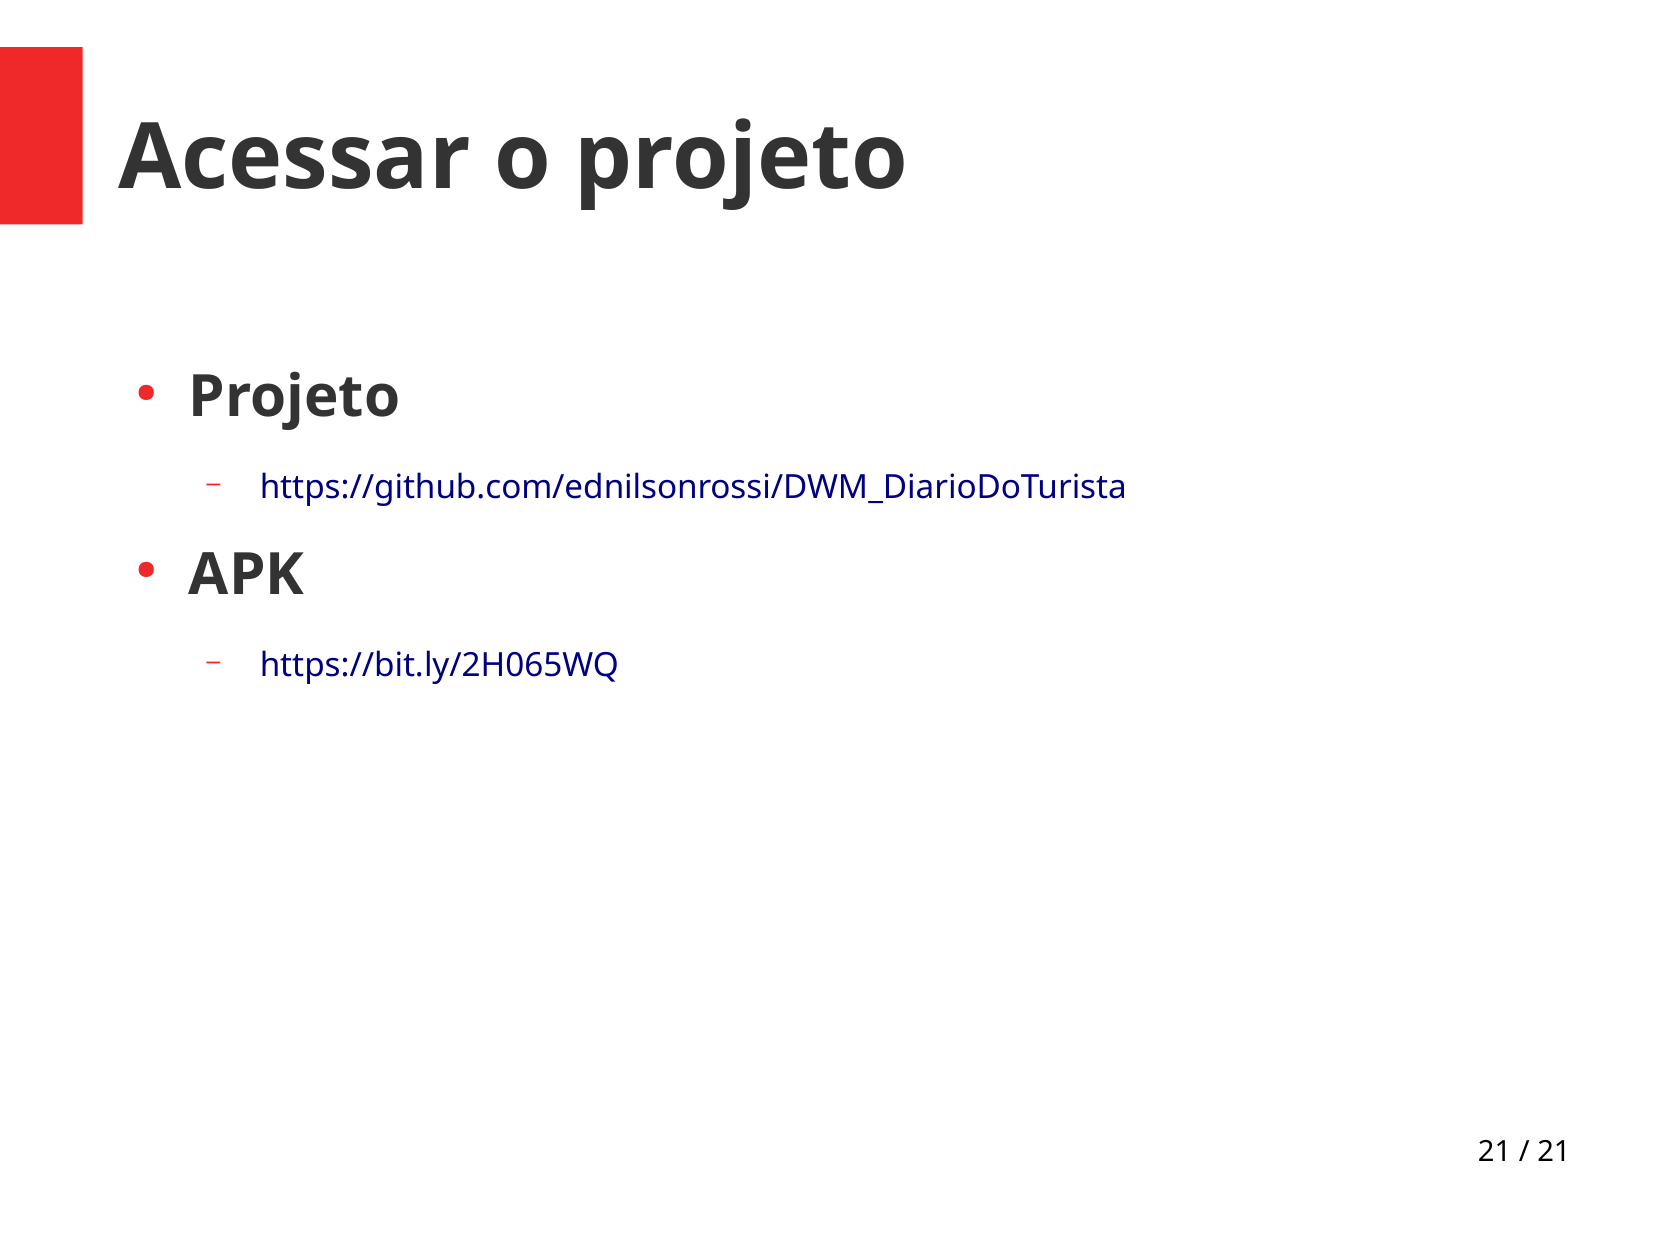

# Acessar o projeto
Projeto
https://github.com/ednilsonrossi/DWM_DiarioDoTurista
APK
https://bit.ly/2H065WQ
21